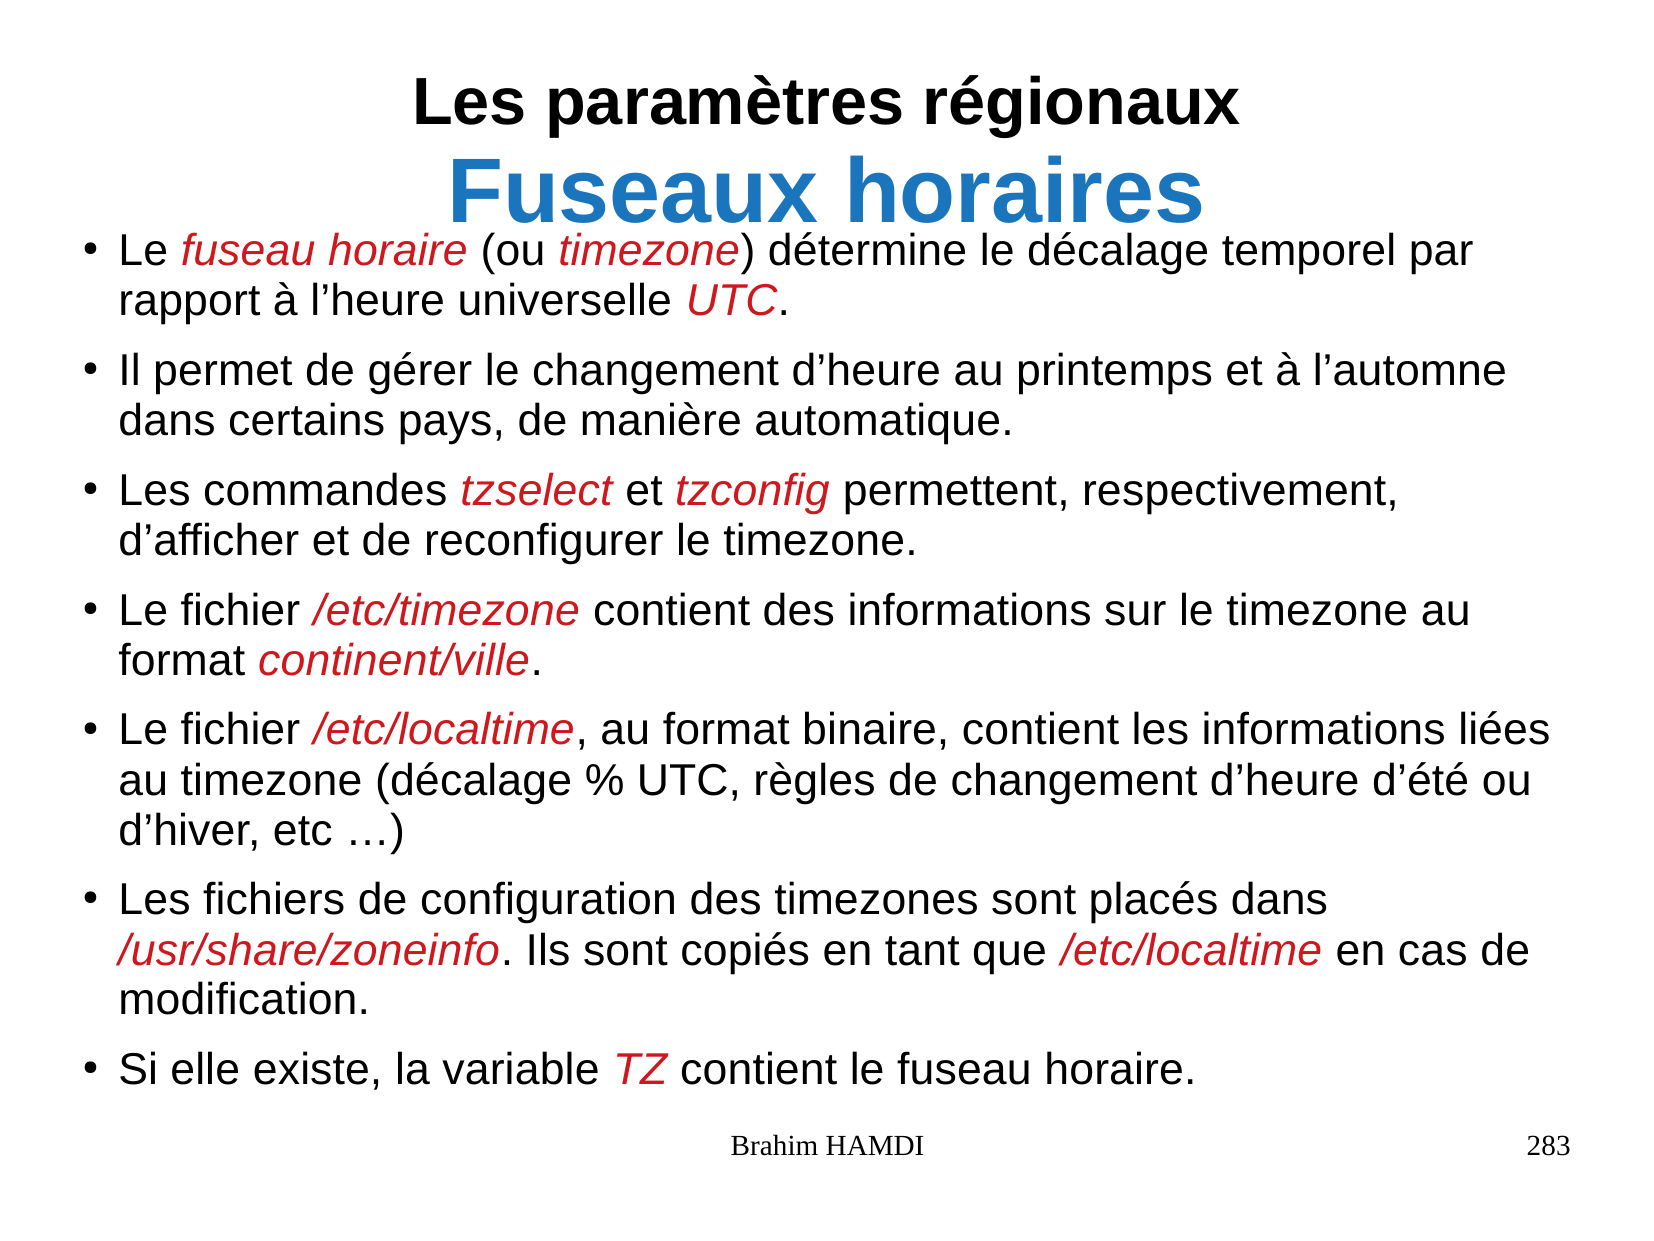

# Les paramètres régionaux Fuseaux horaires
Le fuseau horaire (ou timezone) détermine le décalage temporel par rapport à l’heure universelle UTC.
Il permet de gérer le changement d’heure au printemps et à l’automne dans certains pays, de manière automatique.
Les commandes tzselect et tzconfig permettent, respectivement, d’afficher et de reconfigurer le timezone.
Le fichier /etc/timezone contient des informations sur le timezone au format continent/ville.
Le fichier /etc/localtime, au format binaire, contient les informations liées au timezone (décalage % UTC, règles de changement d’heure d’été ou d’hiver, etc …)
Les fichiers de configuration des timezones sont placés dans /usr/share/zoneinfo. Ils sont copiés en tant que /etc/localtime en cas de modification.
Si elle existe, la variable TZ contient le fuseau horaire.
Brahim HAMDI
283